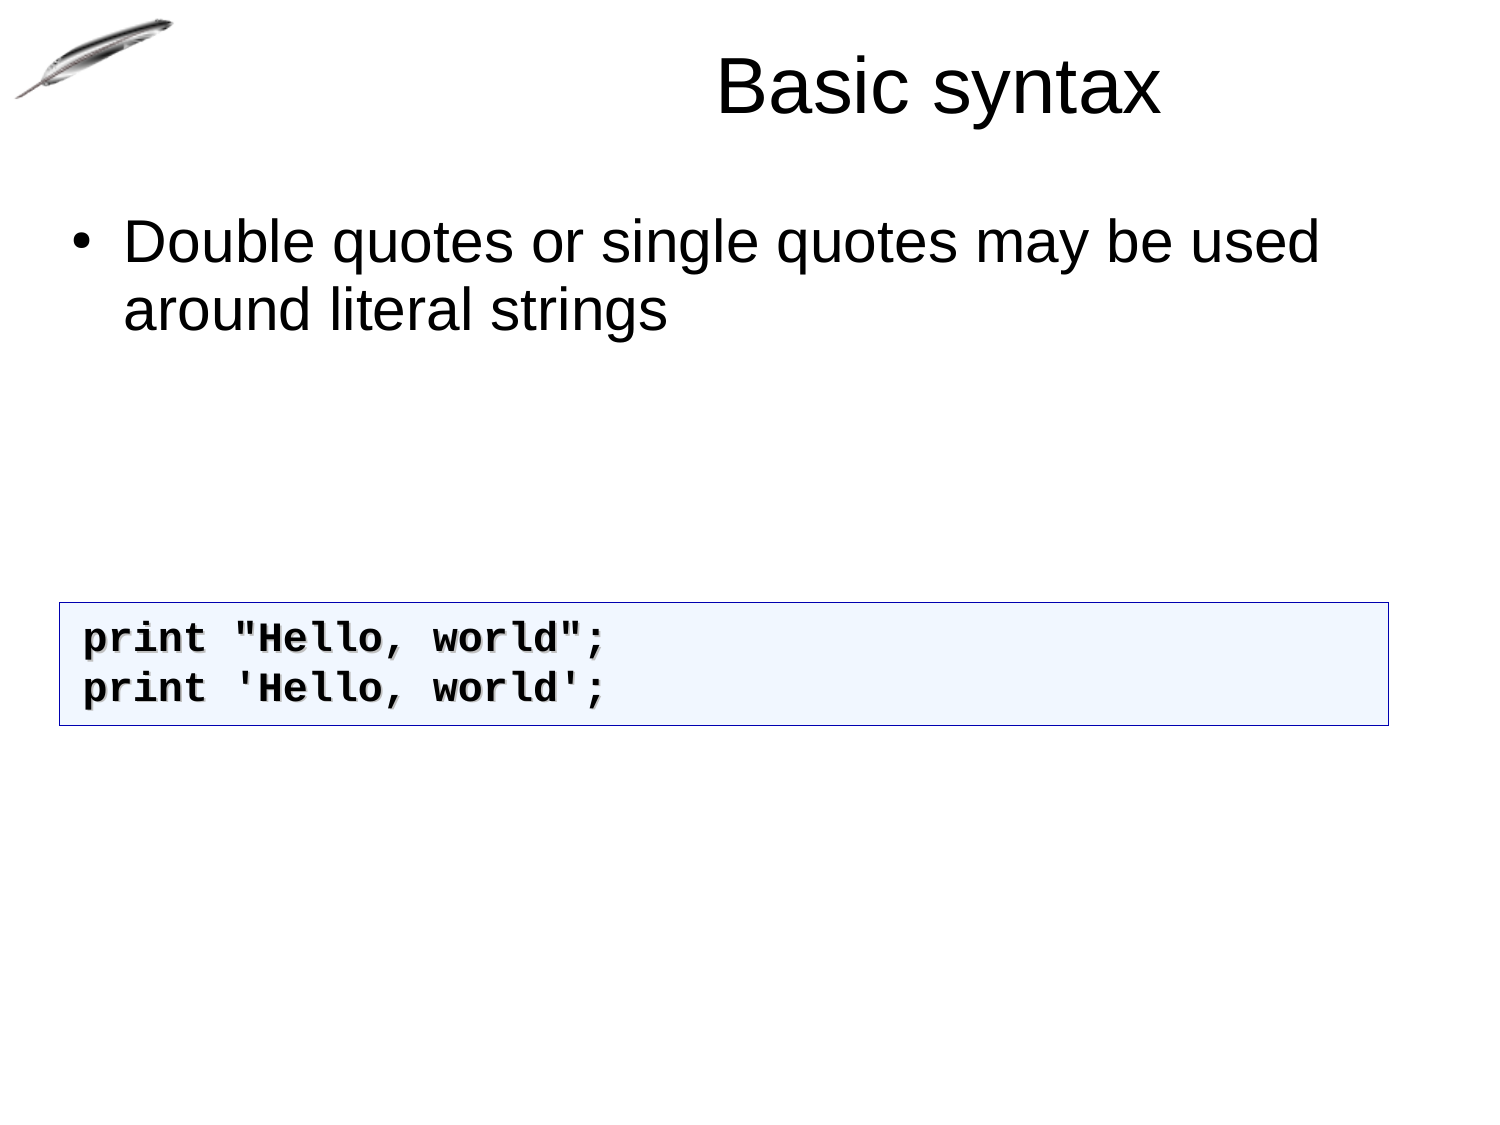

# Basic syntax
Double quotes or single quotes may be used around literal strings
print "Hello, world";
print 'Hello, world';